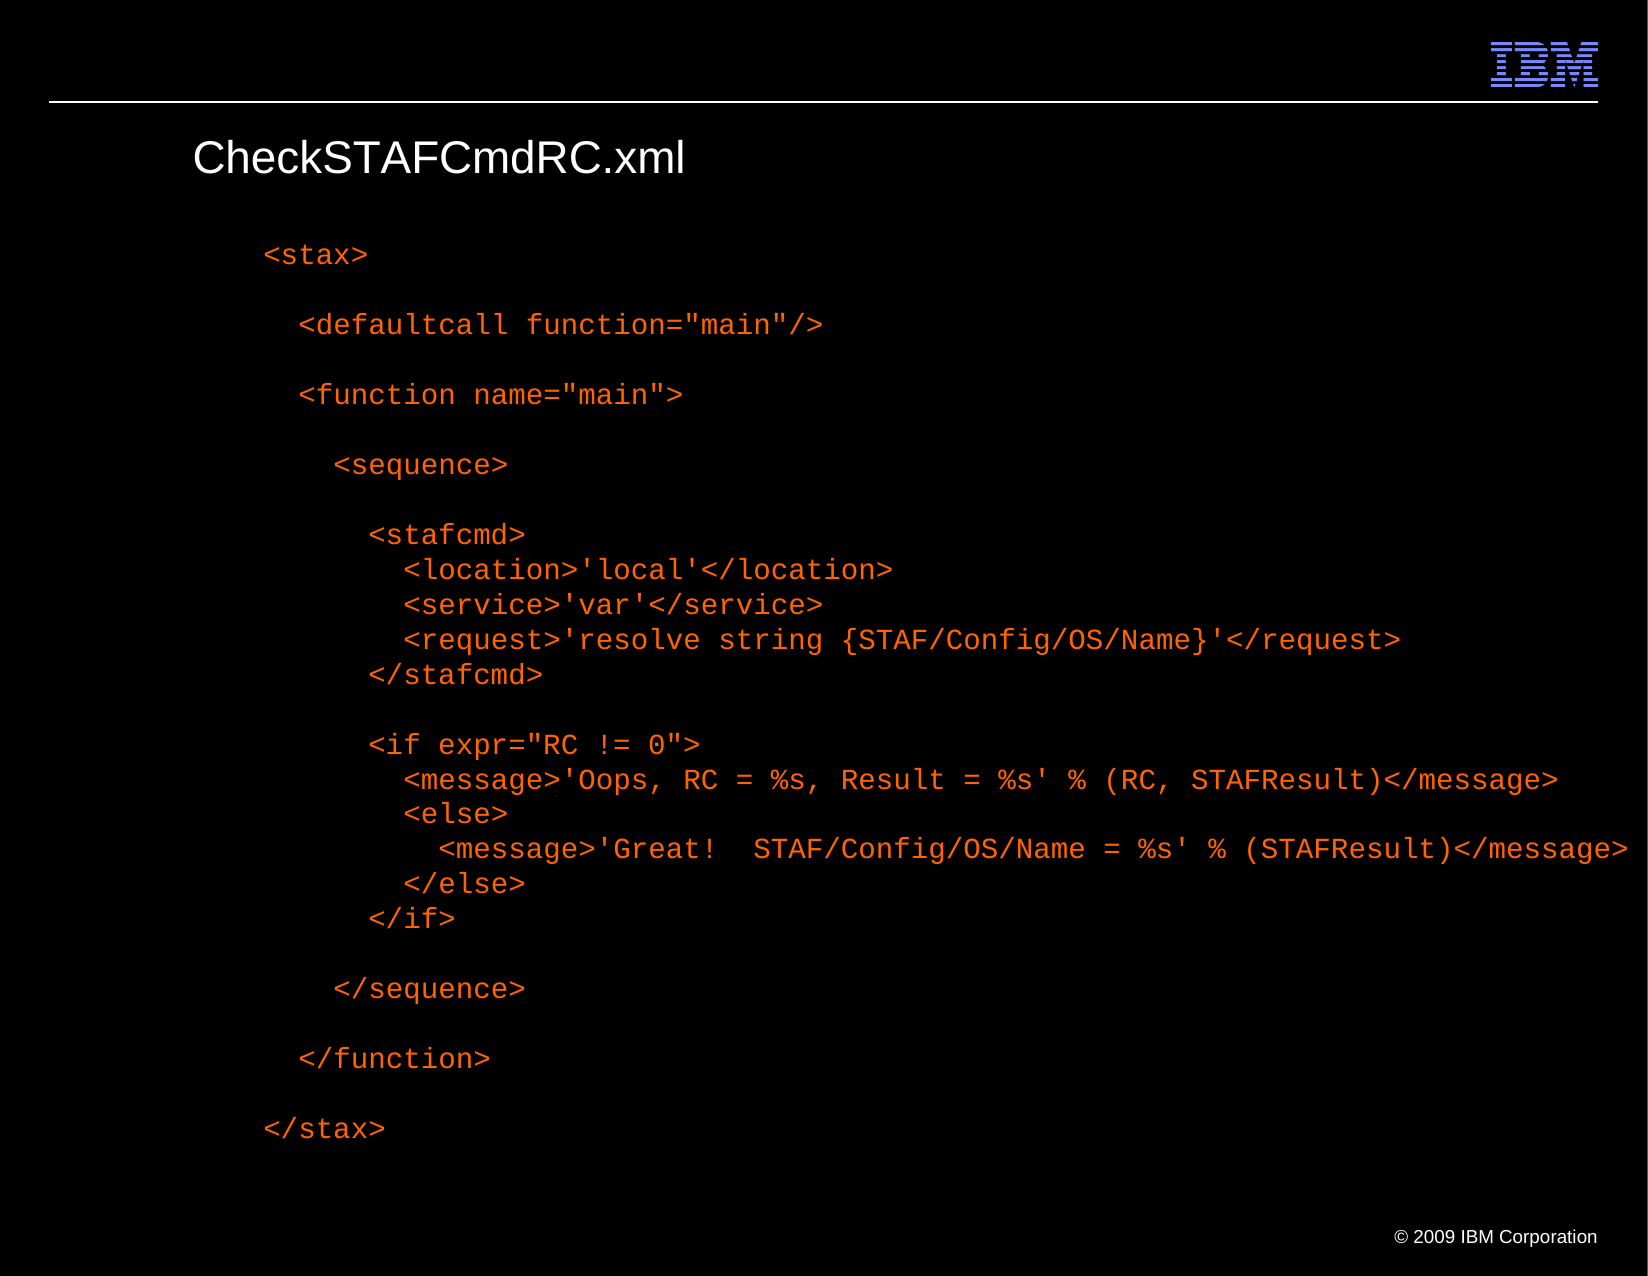

# CheckSTAFCmdRC.xml
<stax>
 <defaultcall function="main"/>
 <function name="main">
 <sequence>
 <stafcmd>
 <location>'local'</location>
 <service>'var'</service>
 <request>'resolve string {STAF/Config/OS/Name}'</request>
 </stafcmd>
 <if expr="RC != 0">
 <message>'Oops, RC = %s, Result = %s' % (RC, STAFResult)</message>
 <else>
 <message>'Great! STAF/Config/OS/Name = %s' % (STAFResult)</message>
 </else>
 </if>
 </sequence>
 </function>
</stax>